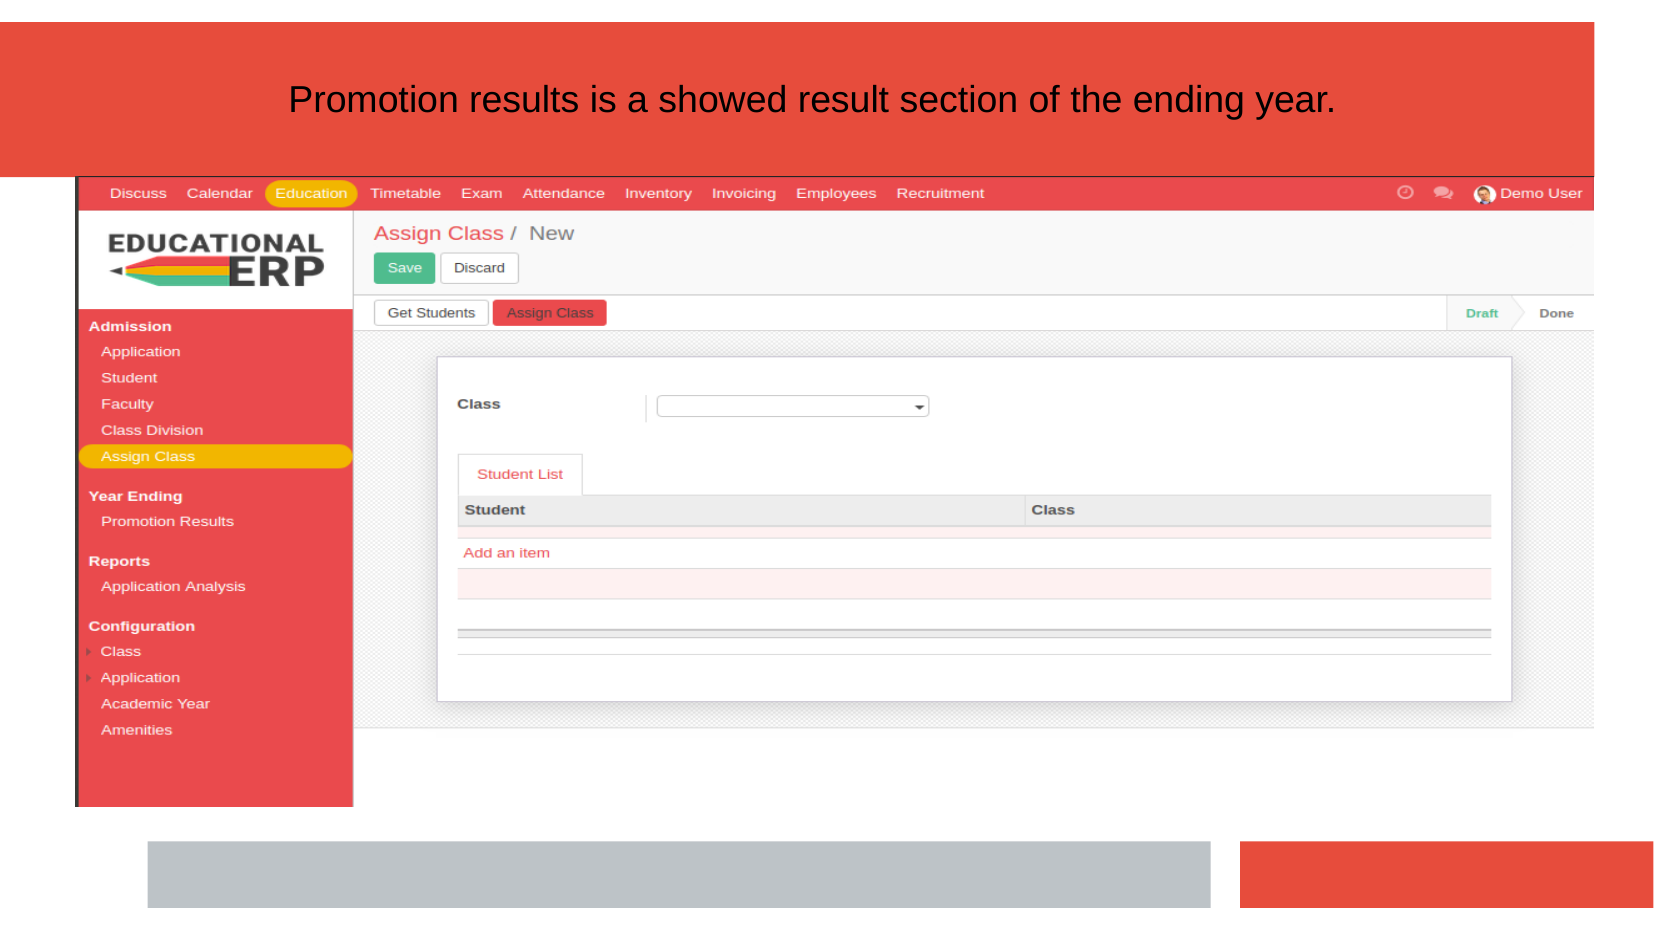

Promotion results is a showed result section of the ending year.